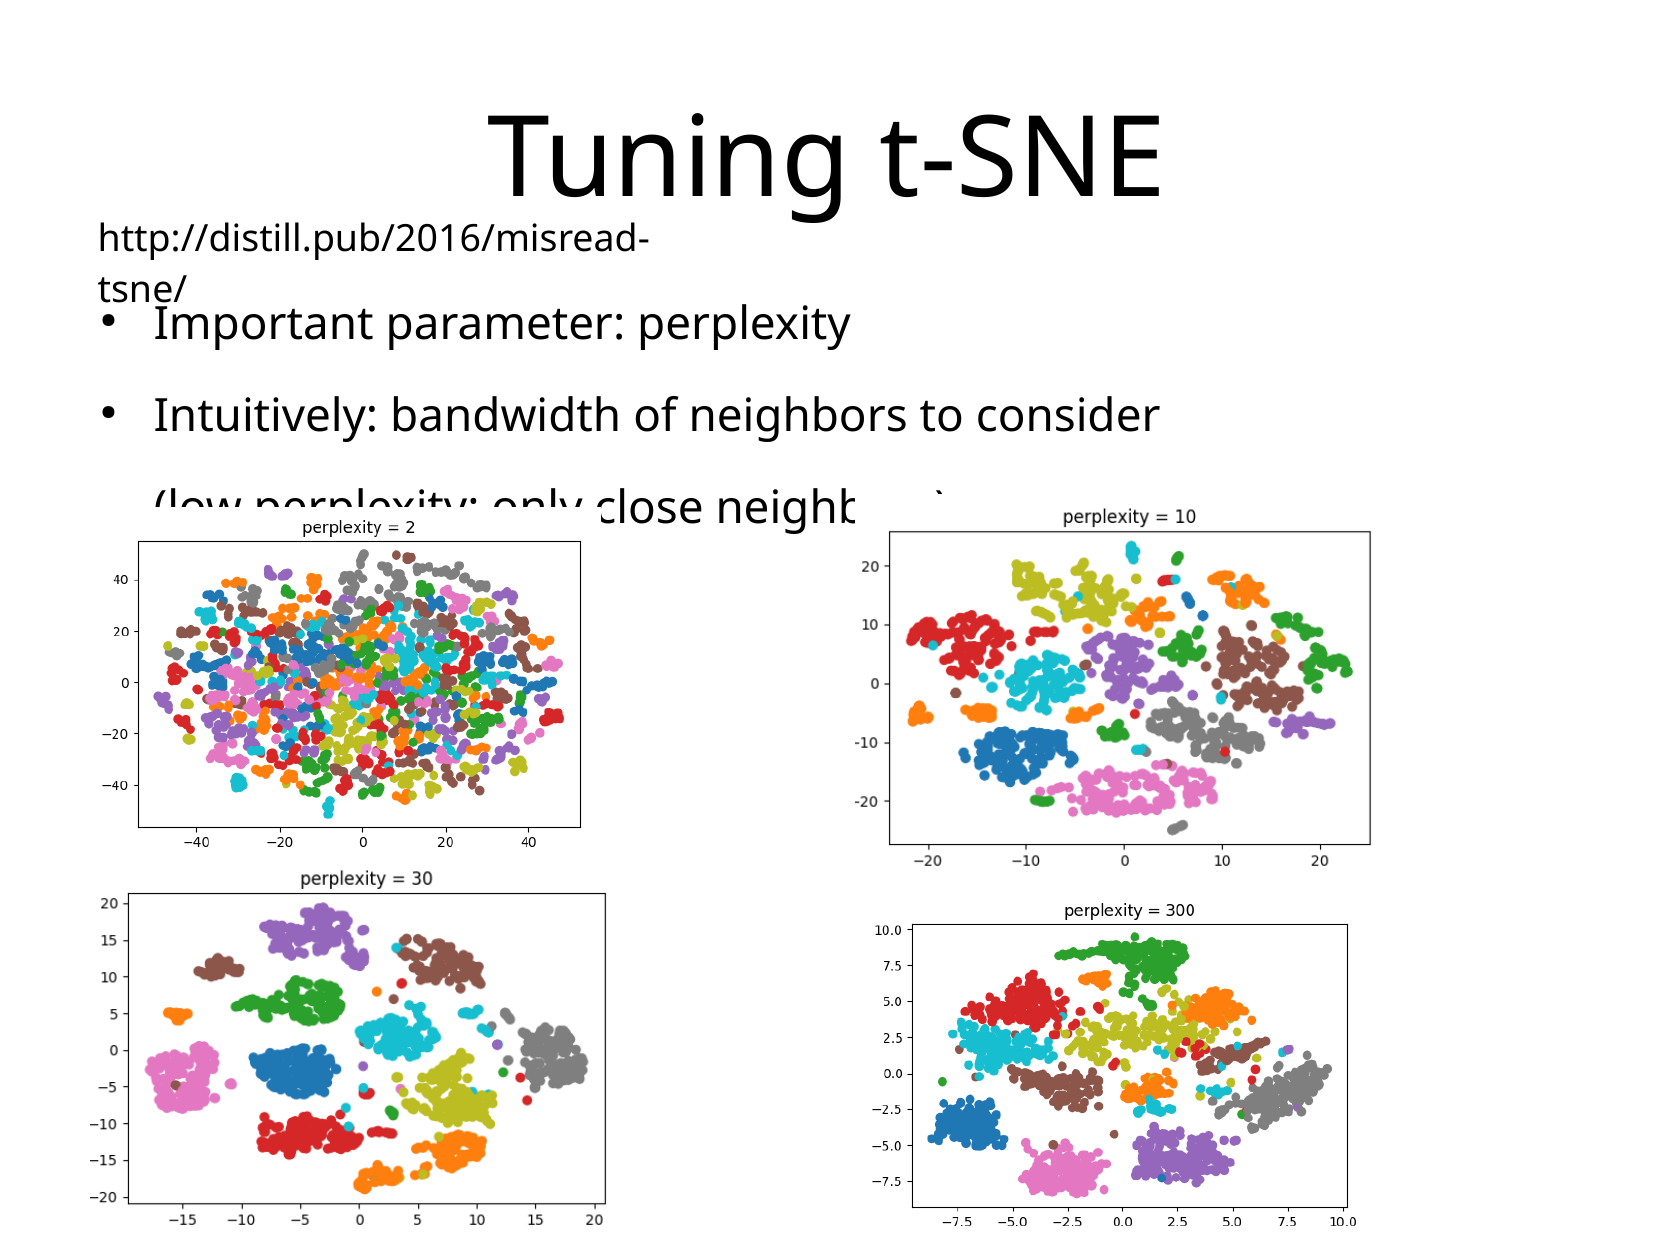

# Tuning t-SNE
http://distill.pub/2016/misread-tsne/
Important parameter: perplexity
Intuitively: bandwidth of neighbors to consider
(low perplexity: only close neighbors)